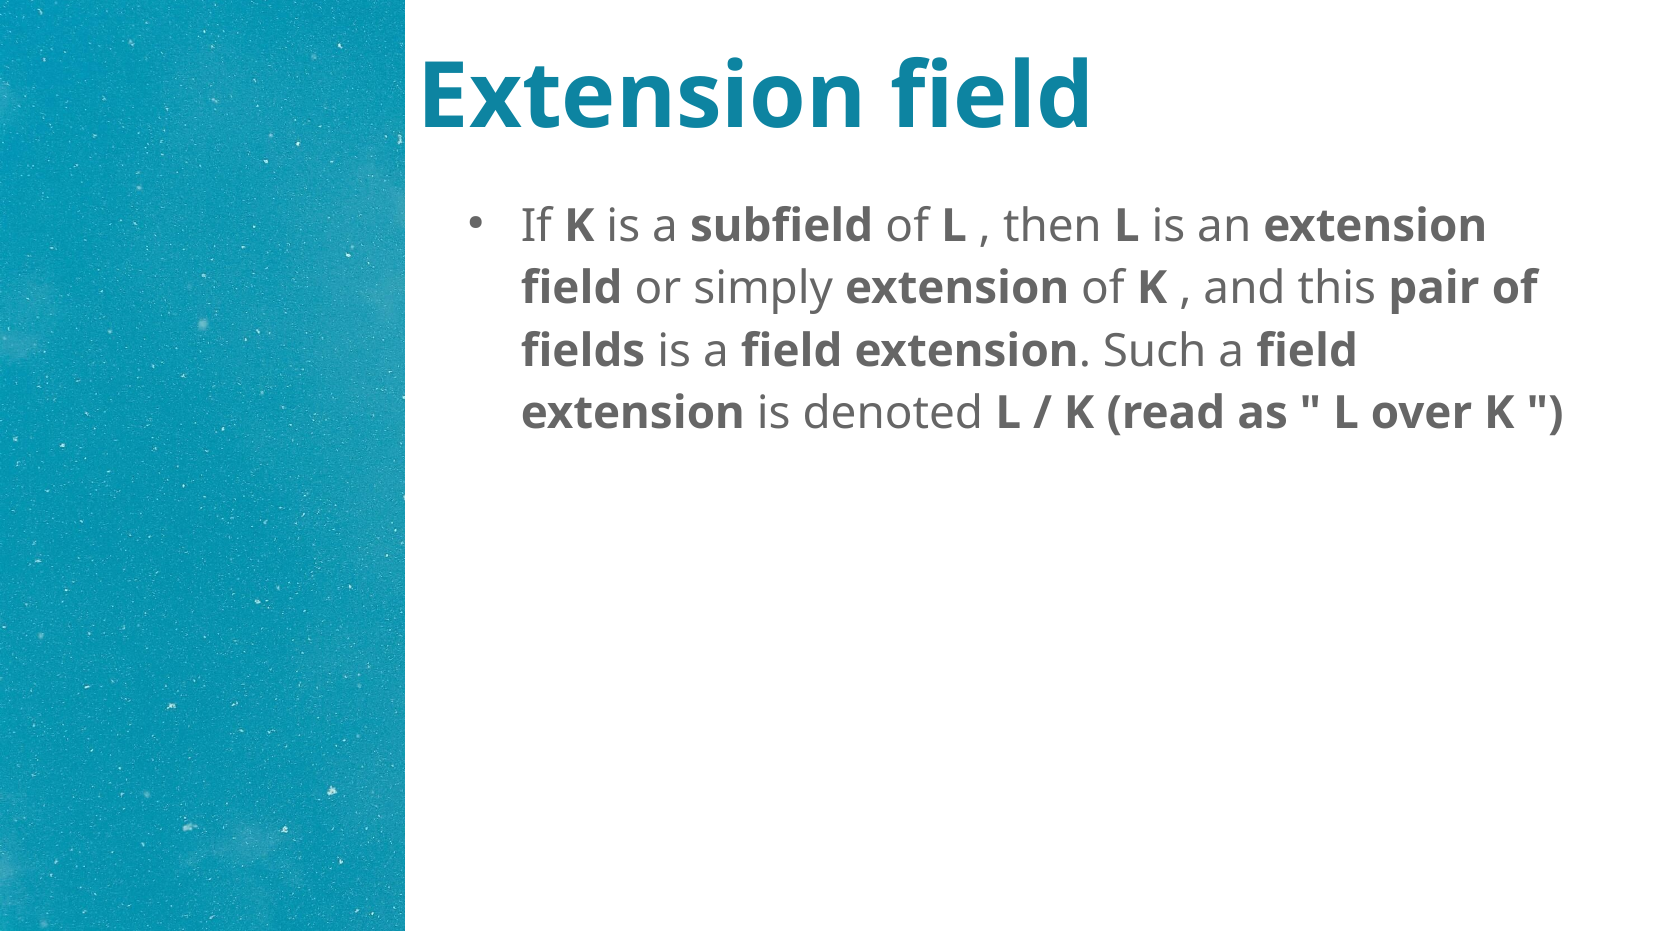

# Extension field
If K is a subfield of L , then L is an extension field or simply extension of K , and this pair of fields is a field extension. Such a field extension is denoted L / K (read as " L over K ")